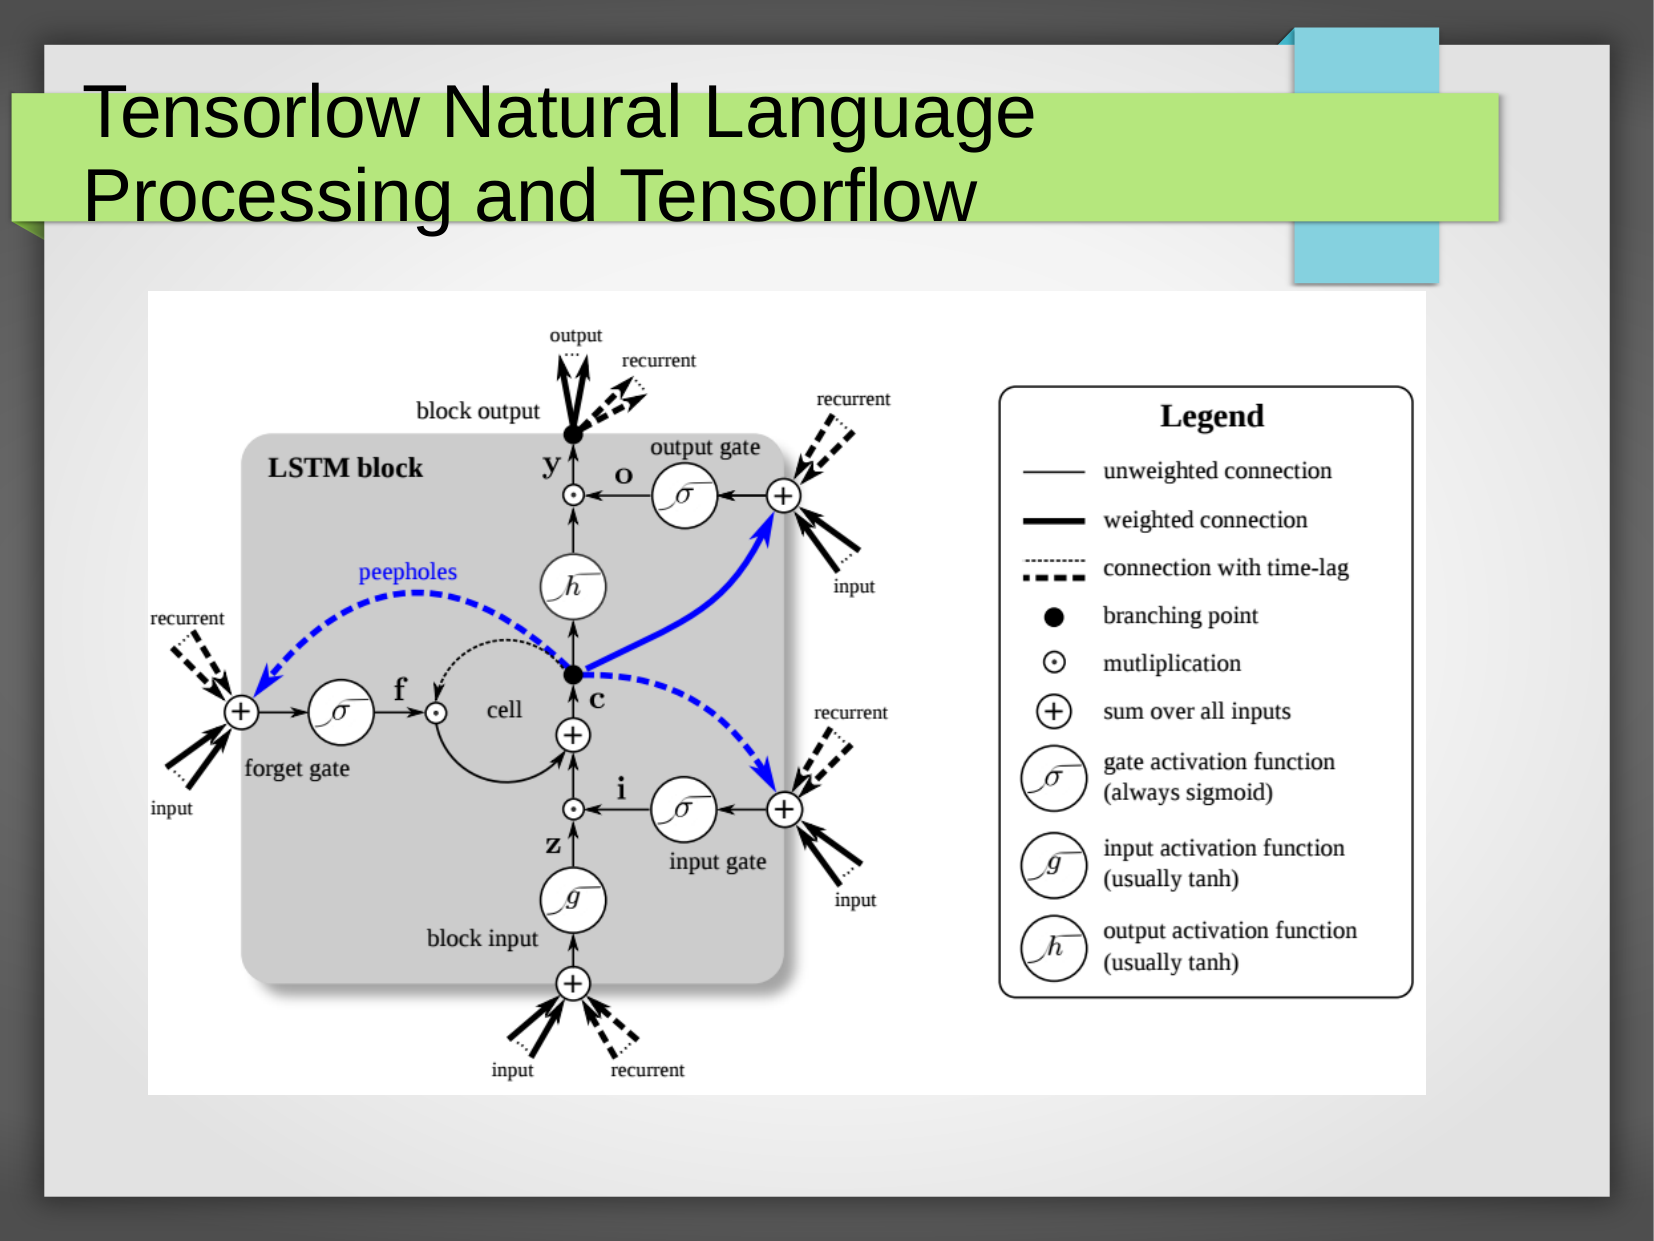

# Tensorlow Natural Language Processing and Tensorflow